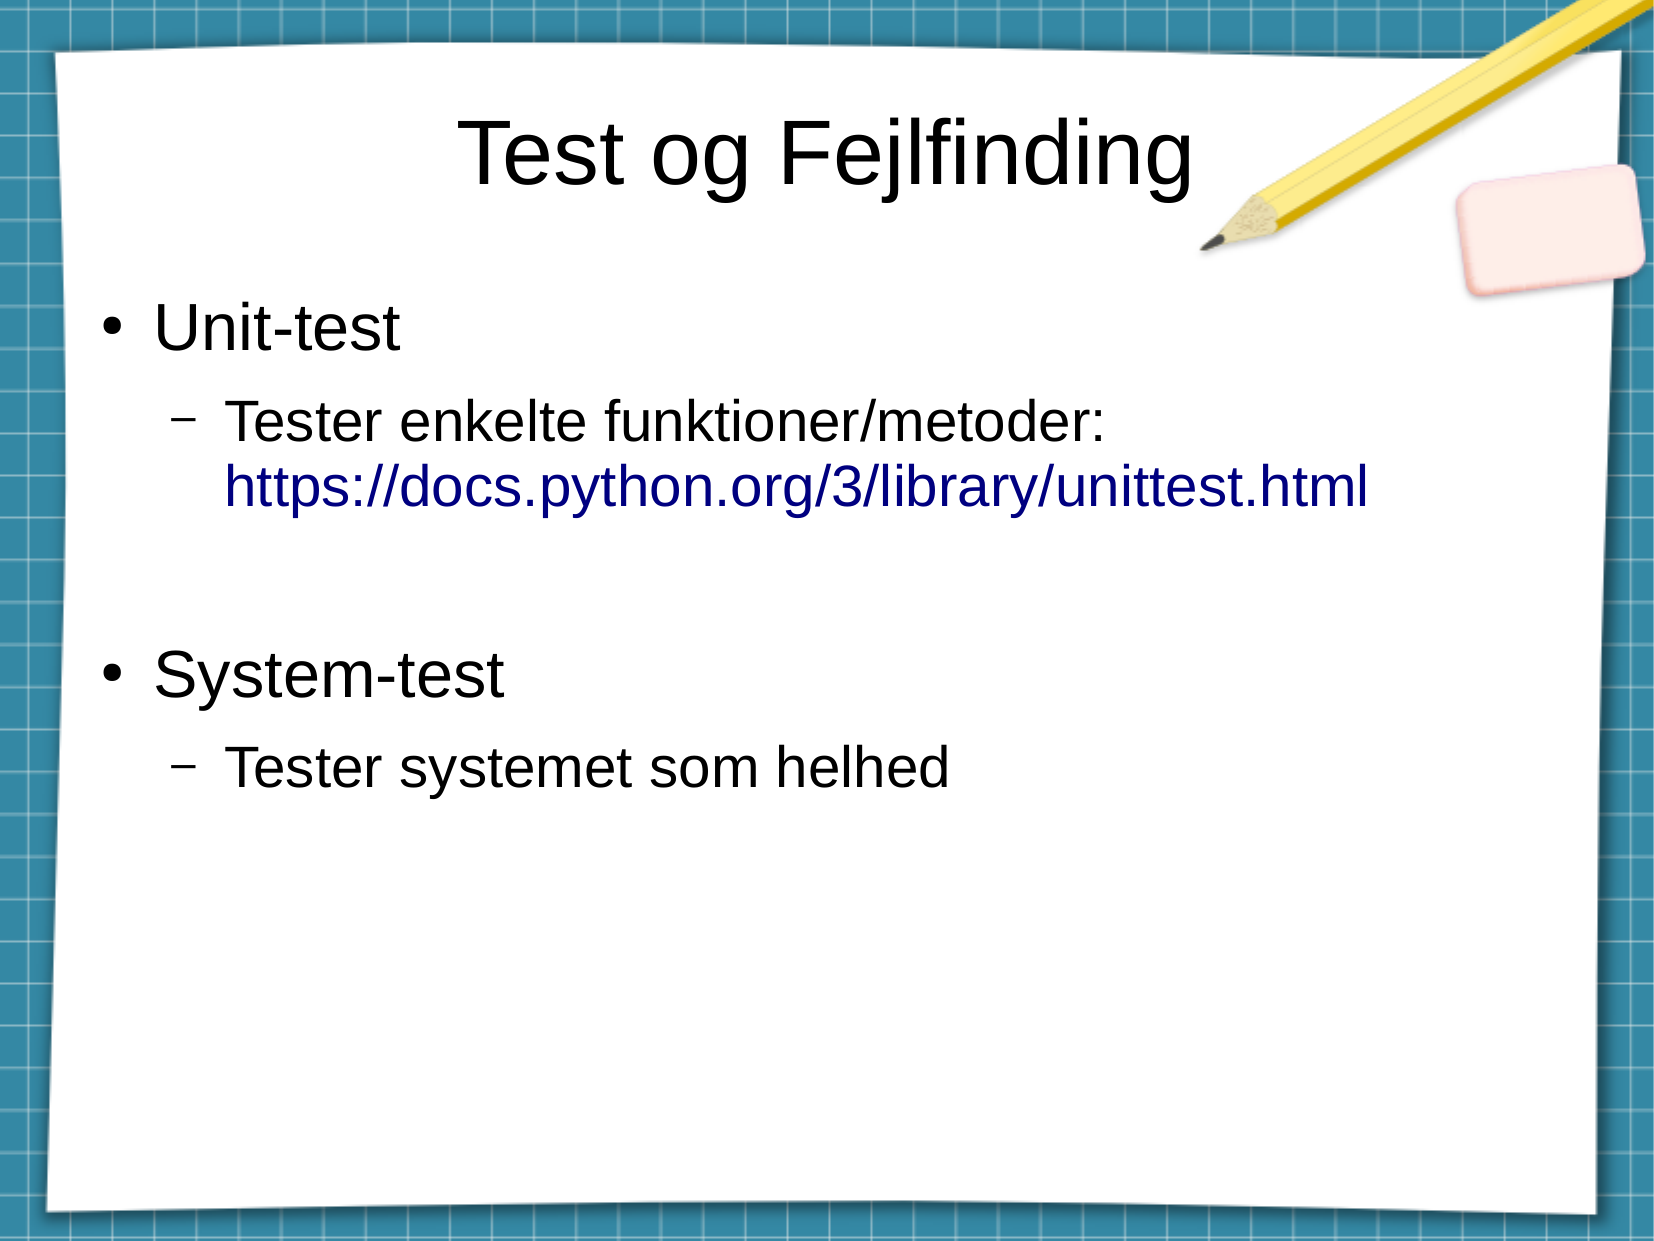

# Test og Fejlfinding
Unit-test
Tester enkelte funktioner/metoder: https://docs.python.org/3/library/unittest.html
System-test
Tester systemet som helhed